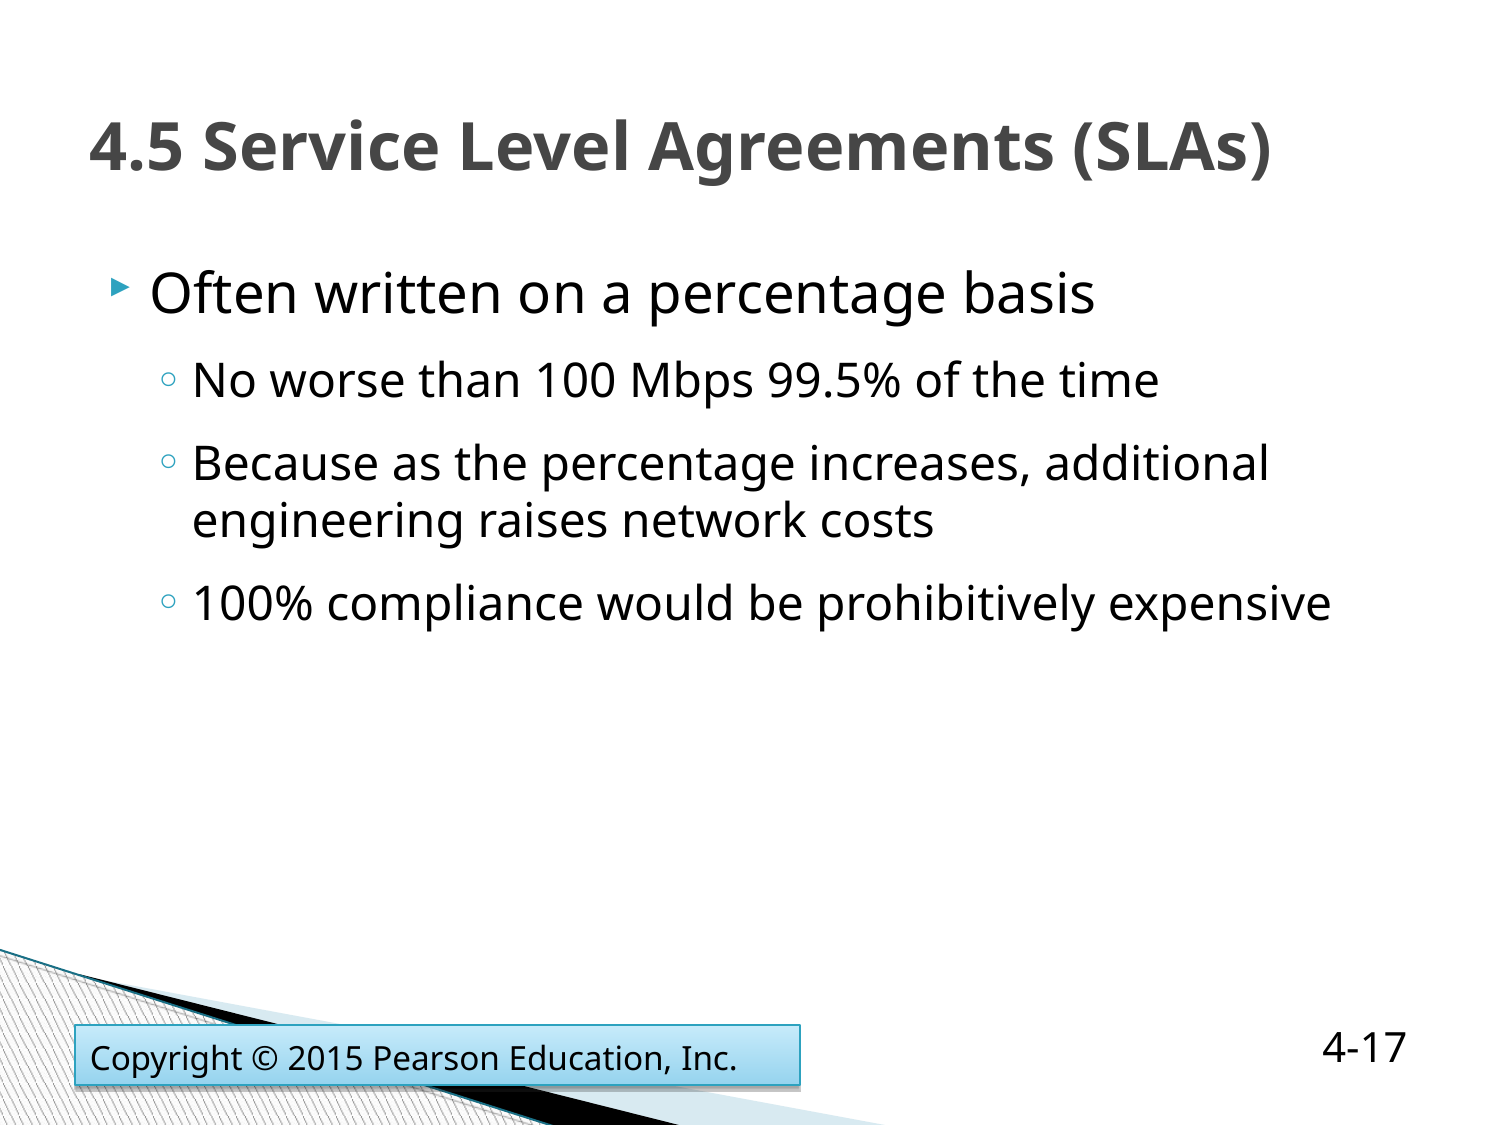

4.5 Service Level Agreements (SLAs)
# Often written on a percentage basis
No worse than 100 Mbps 99.5% of the time
Because as the percentage increases, additional engineering raises network costs
100% compliance would be prohibitively expensive
Copyright © 2015 Pearson Education, Inc.